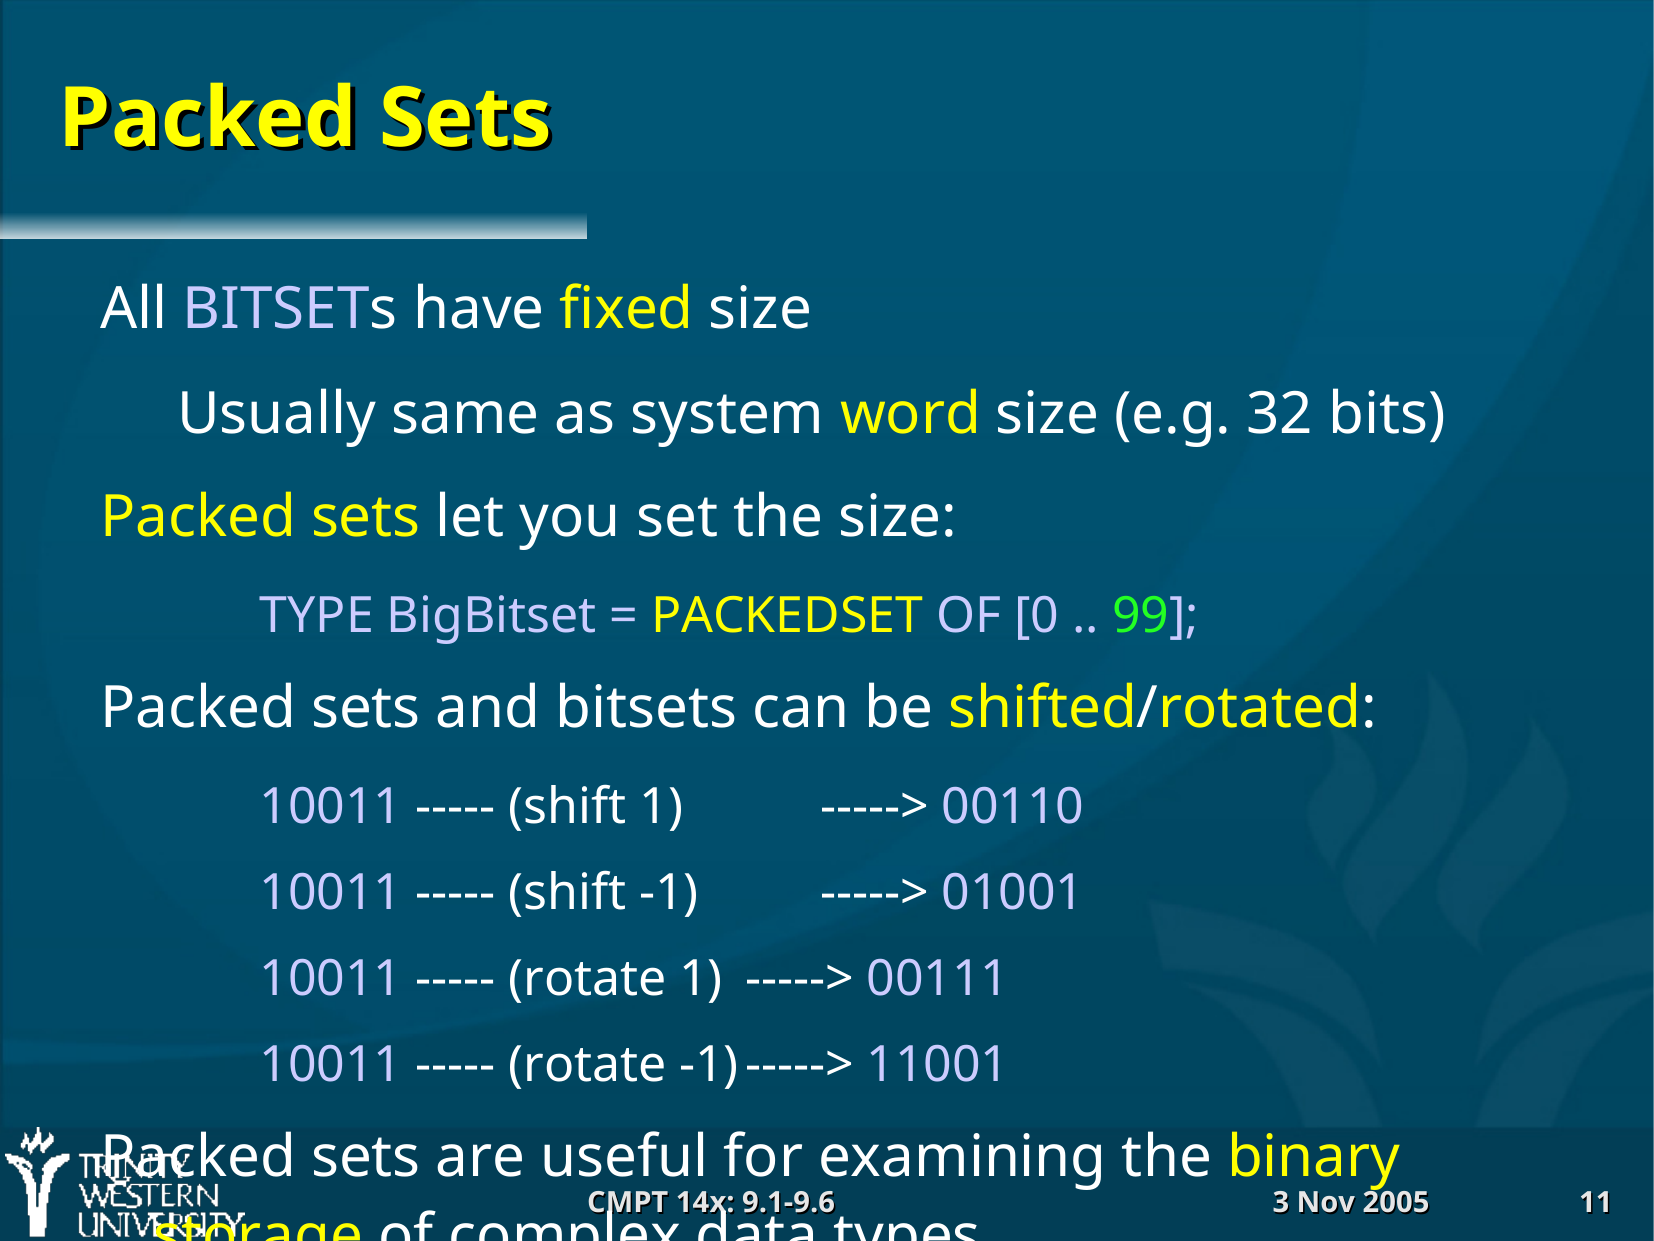

# Packed Sets
All BITSETs have fixed size
Usually same as system word size (e.g. 32 bits)
Packed sets let you set the size:
TYPE BigBitset = PACKEDSET OF [0 .. 99];
Packed sets and bitsets can be shifted/rotated:
10011 ----- (shift 1)		-----> 00110
10011 ----- (shift -1)		-----> 01001
10011 ----- (rotate 1)	-----> 00111
10011 ----- (rotate -1)	-----> 11001
Packed sets are useful for examining the binary storage of complex data types
CMPT 14x: 9.1-9.6
3 Nov 2005
11